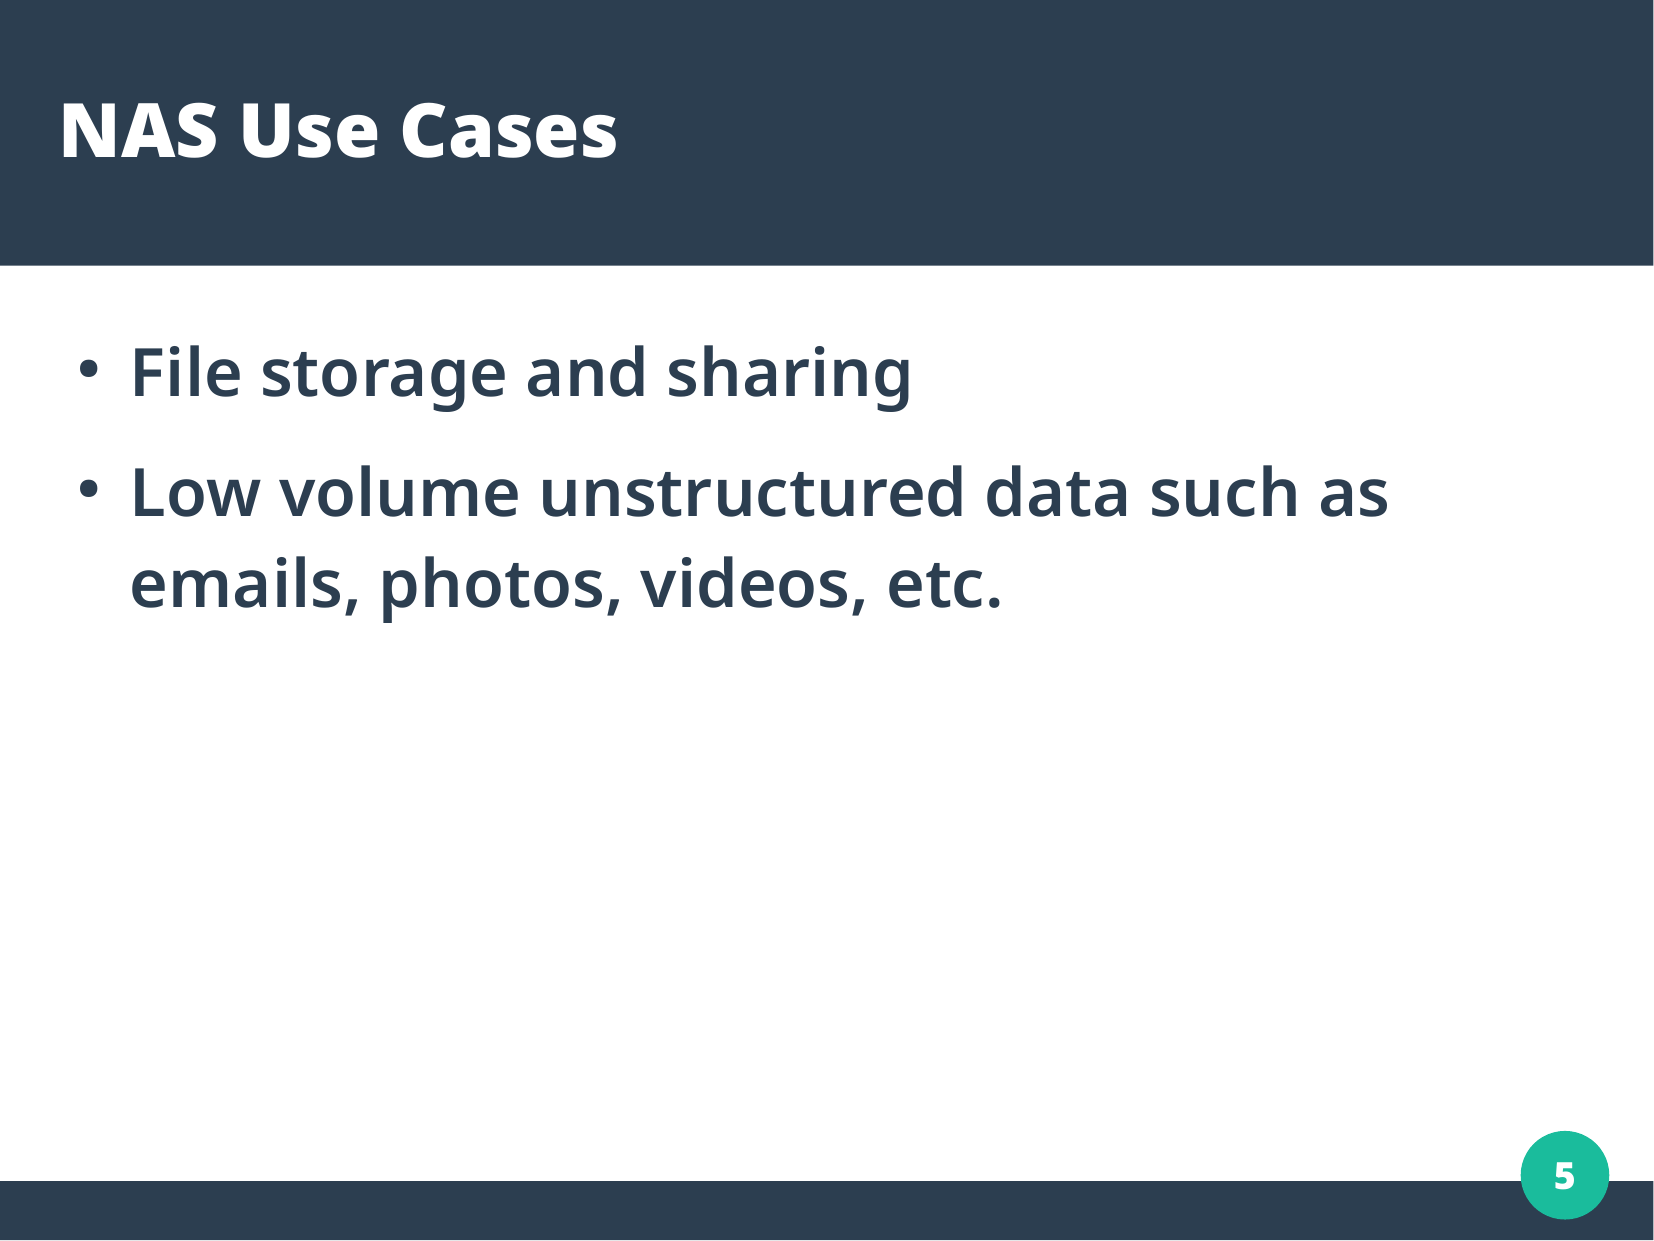

# NAS Use Cases
File storage and sharing
Low volume unstructured data such as emails, photos, videos, etc.
5